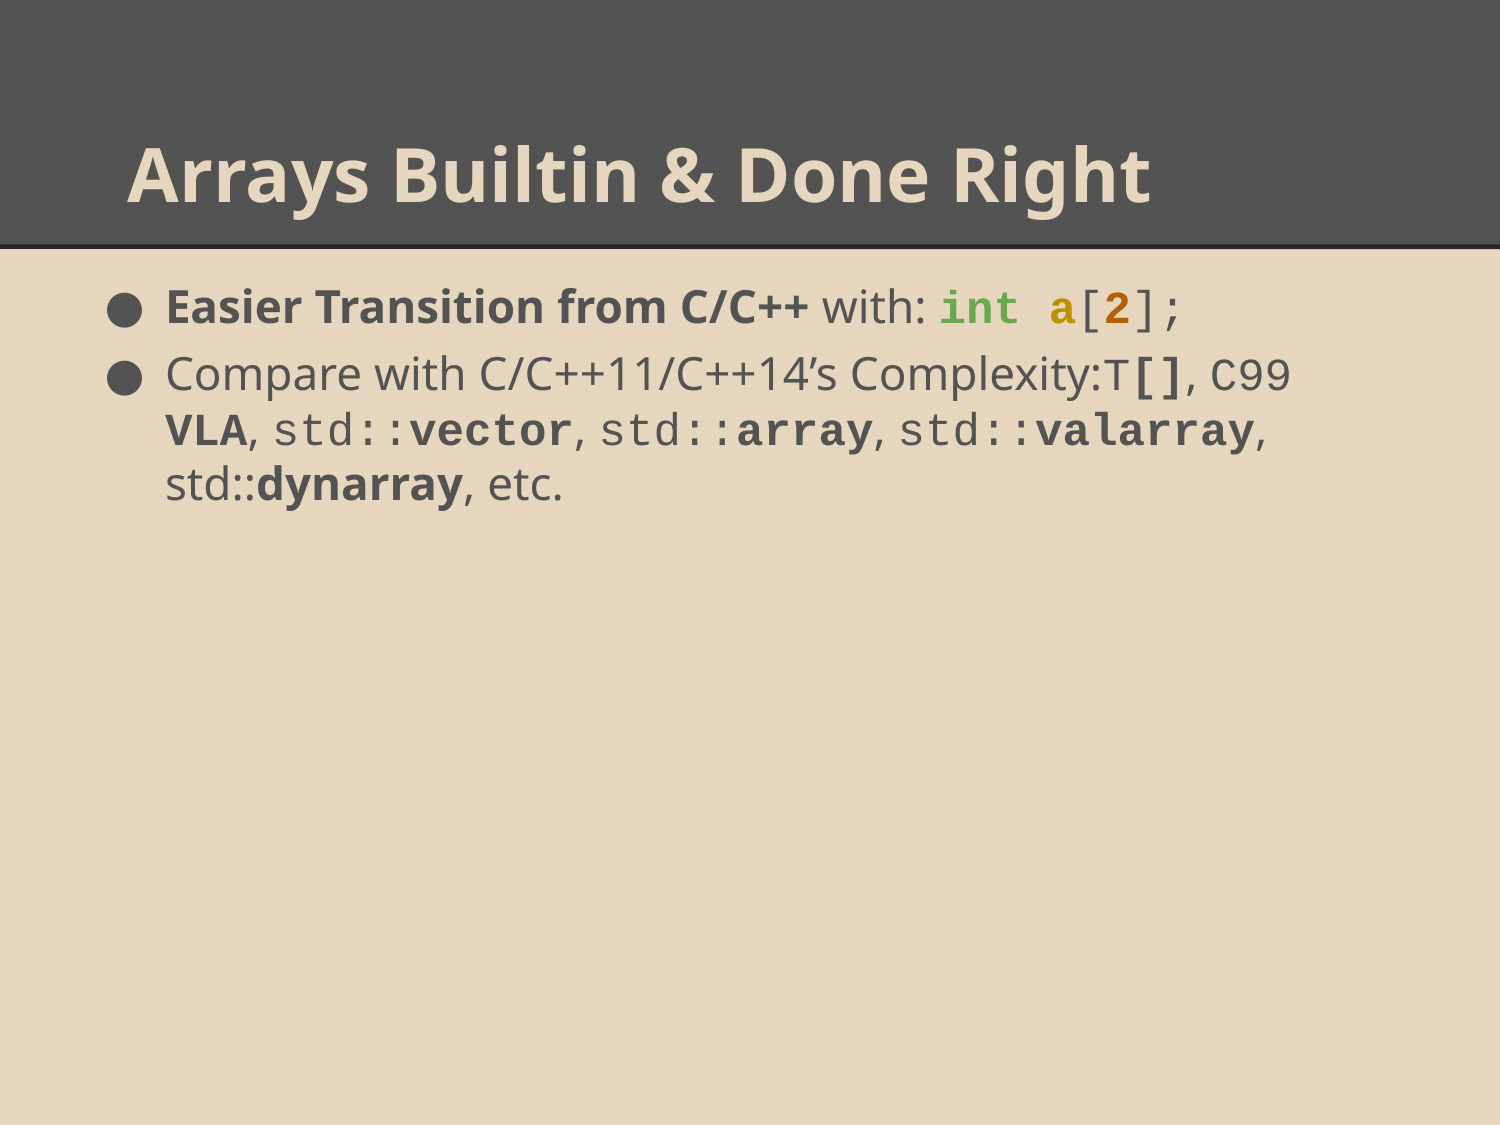

# Arrays Builtin & Done Right
Easier Transition from C/C++ with: int a[2];
Compare with C/C++11/C++14’s Complexity:T[], C99 VLA, std::vector, std::array, std::valarray, std::dynarray, etc.